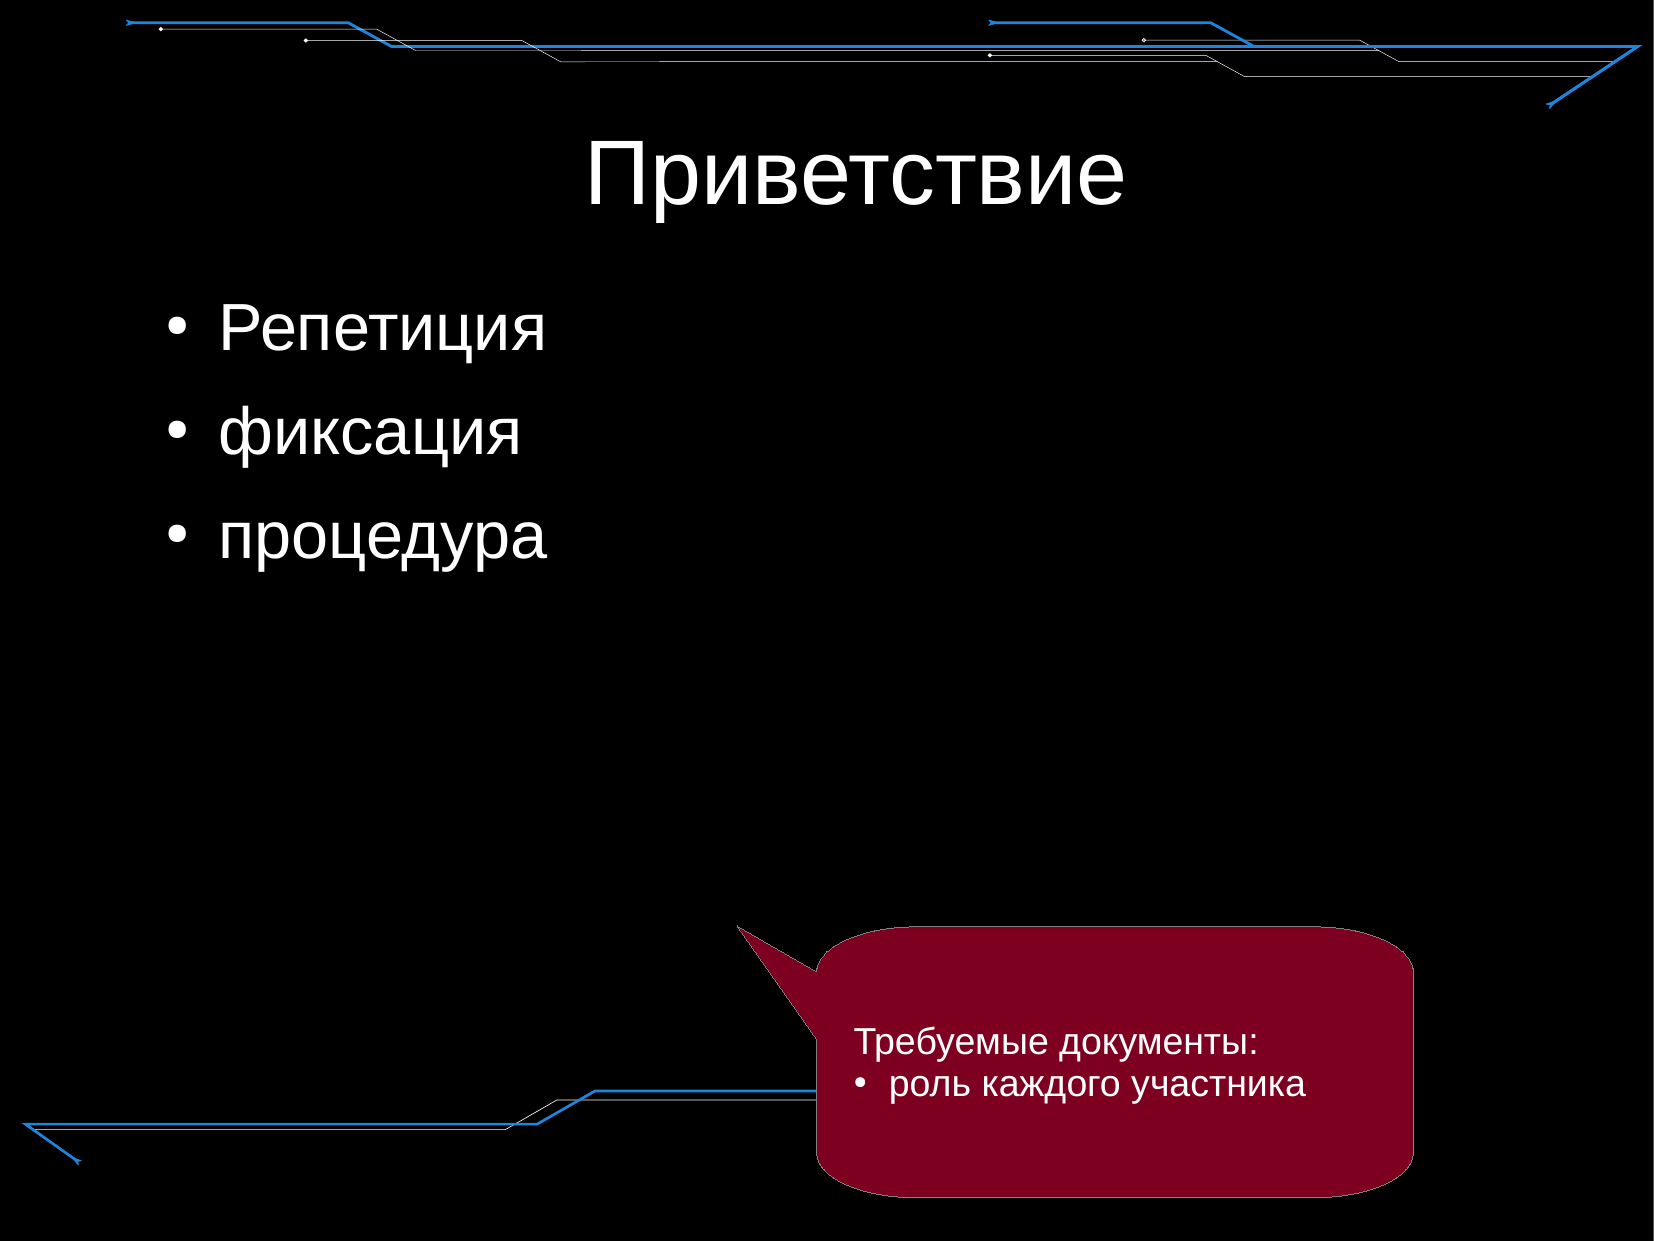

# Приветствие
Репетиция
фиксация
процедура
Требуемые документы:
роль каждого участника